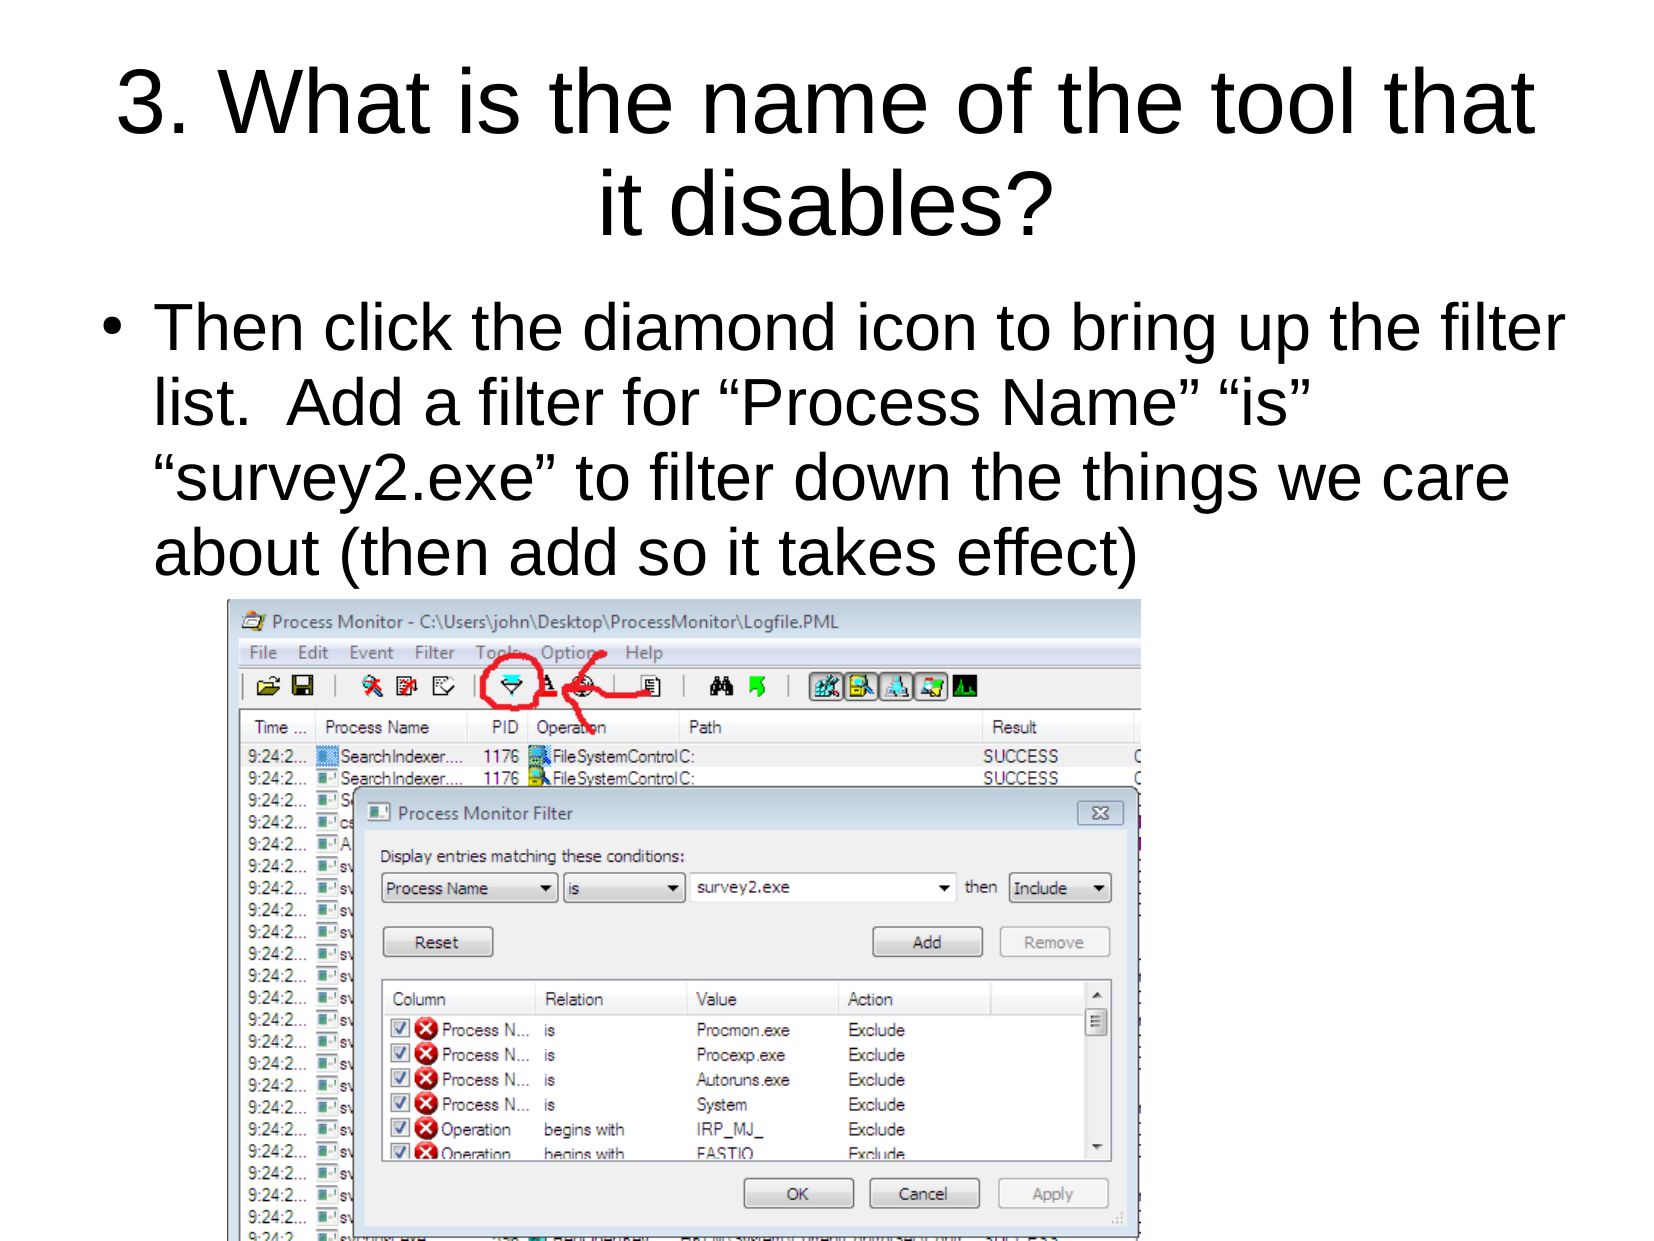

# 3. What is the name of the tool that it disables?
Then click the diamond icon to bring up the filter list. Add a filter for “Process Name” “is” “survey2.exe” to filter down the things we care about (then add so it takes effect)